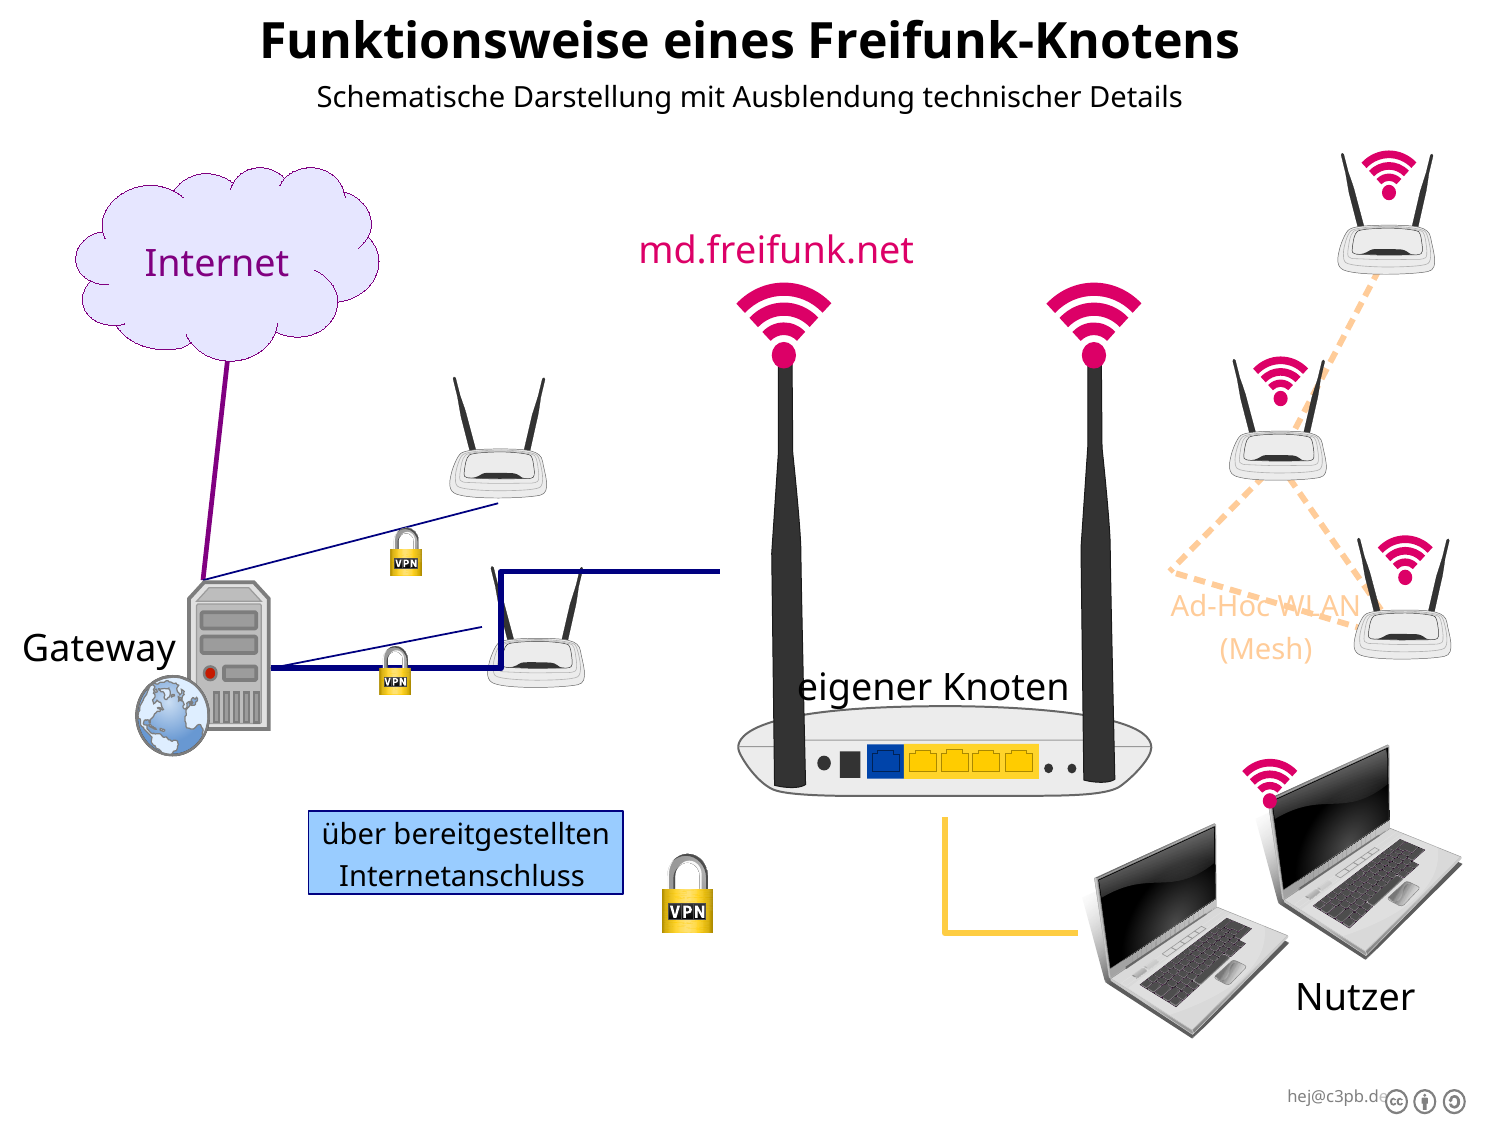

Funktionsweise eines Freifunk-Knotens
Schematische Darstellung mit Ausblendung technischer Details
Internet
md.freifunk.net
Ad-Hoc WLAN
(Mesh)
Gateway
eigener Knoten
über bereitgestellten
Internetanschluss
Nutzer
hej@c3pb.de